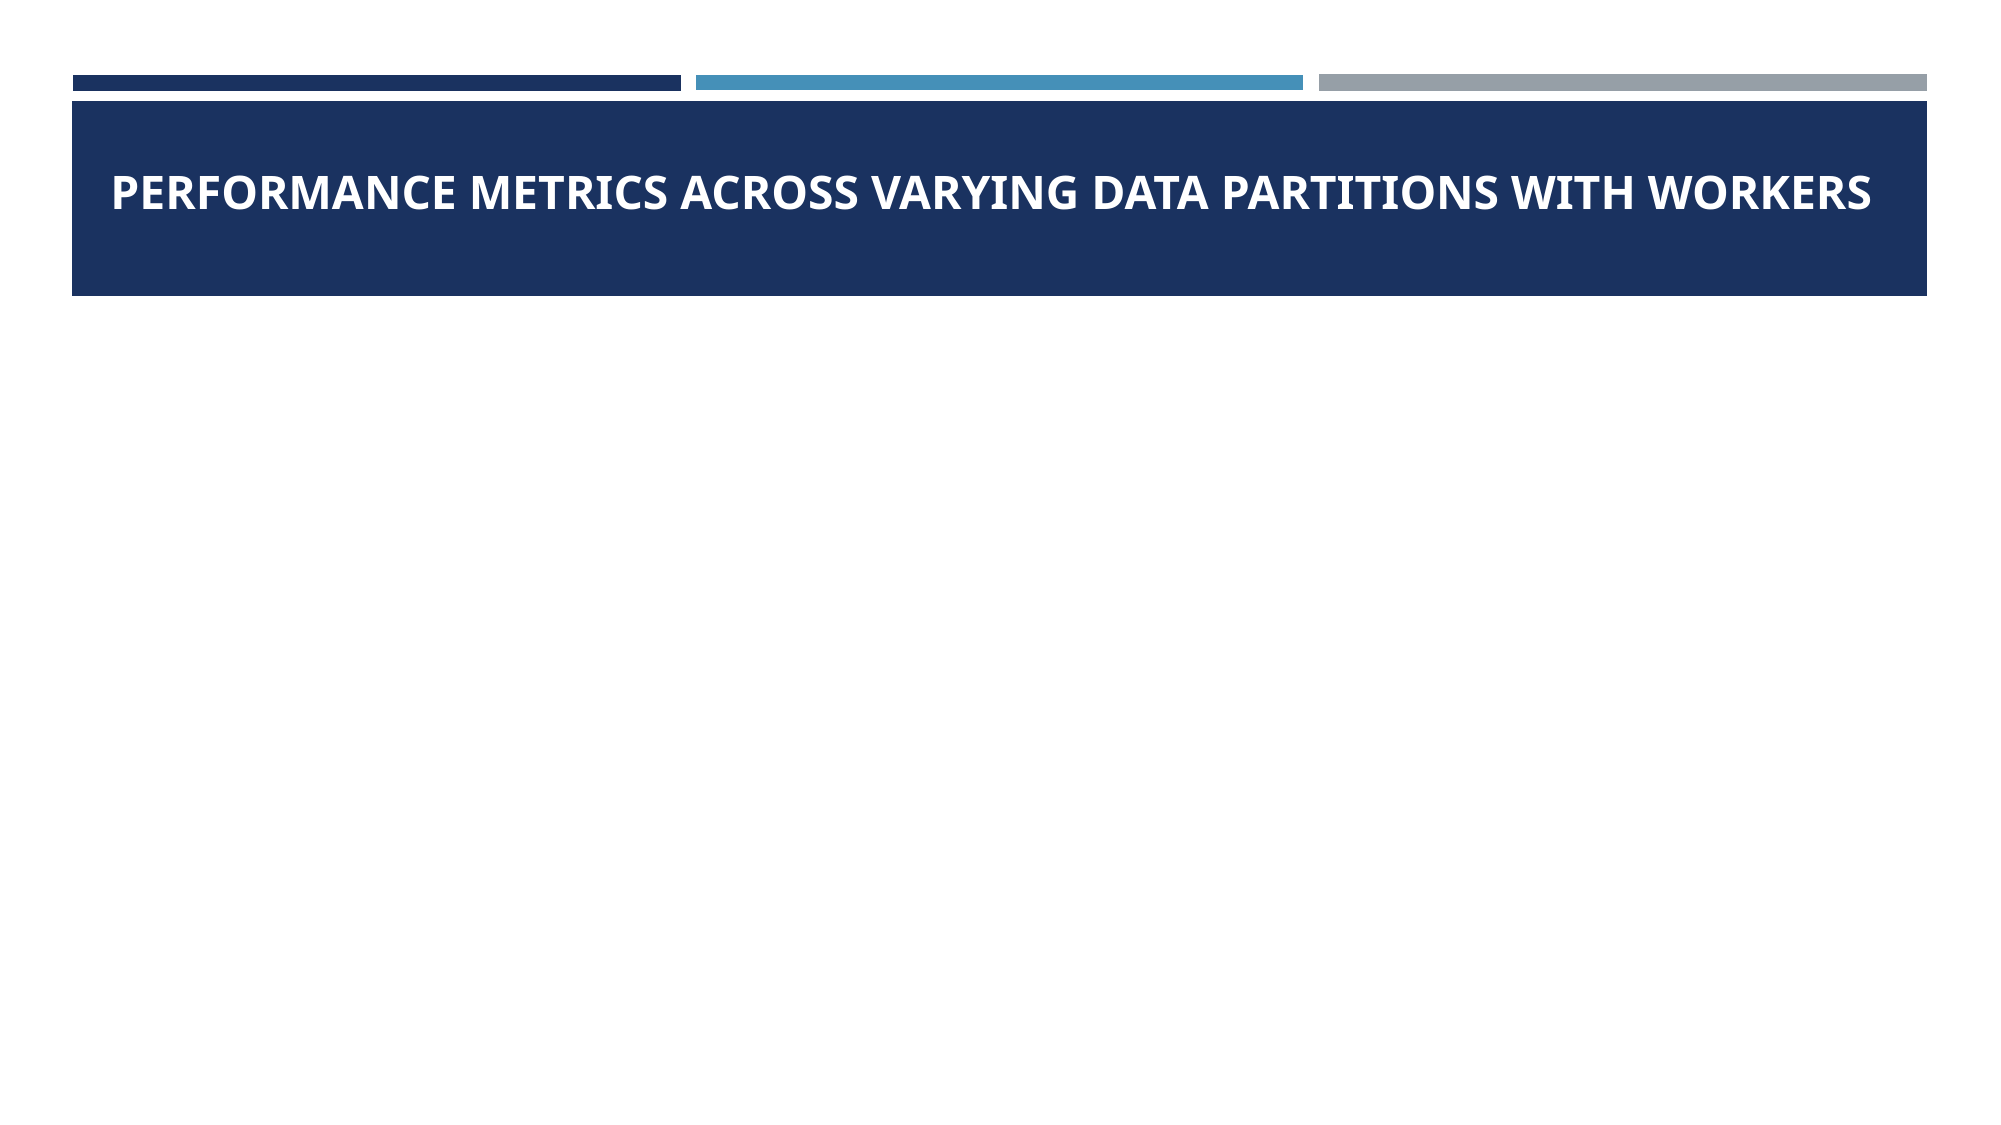

# Performance Metrics Across Varying Data Partitions with Workers